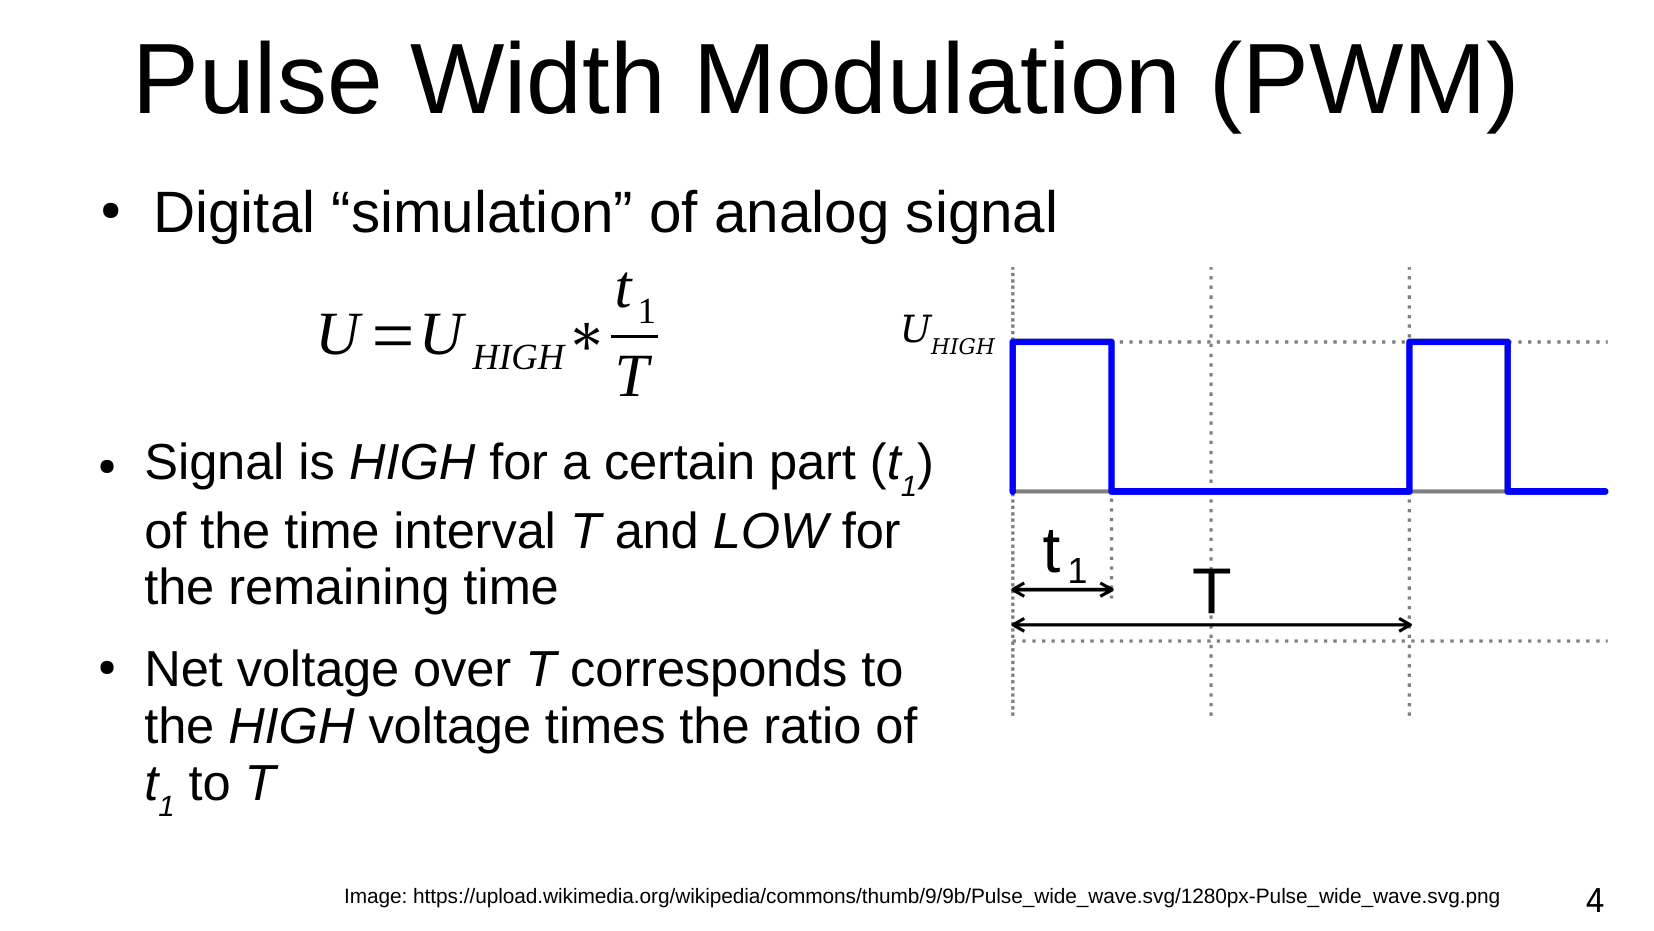

# Pulse Width Modulation (PWM)
Digital “simulation” of analog signal
UHIGH
Signal is HIGH for a certain part (t1) of the time interval T and LOW for the remaining time
Net voltage over T corresponds to the HIGH voltage times the ratio of t1 to T
Image: https://upload.wikimedia.org/wikipedia/commons/thumb/9/9b/Pulse_wide_wave.svg/1280px-Pulse_wide_wave.svg.png